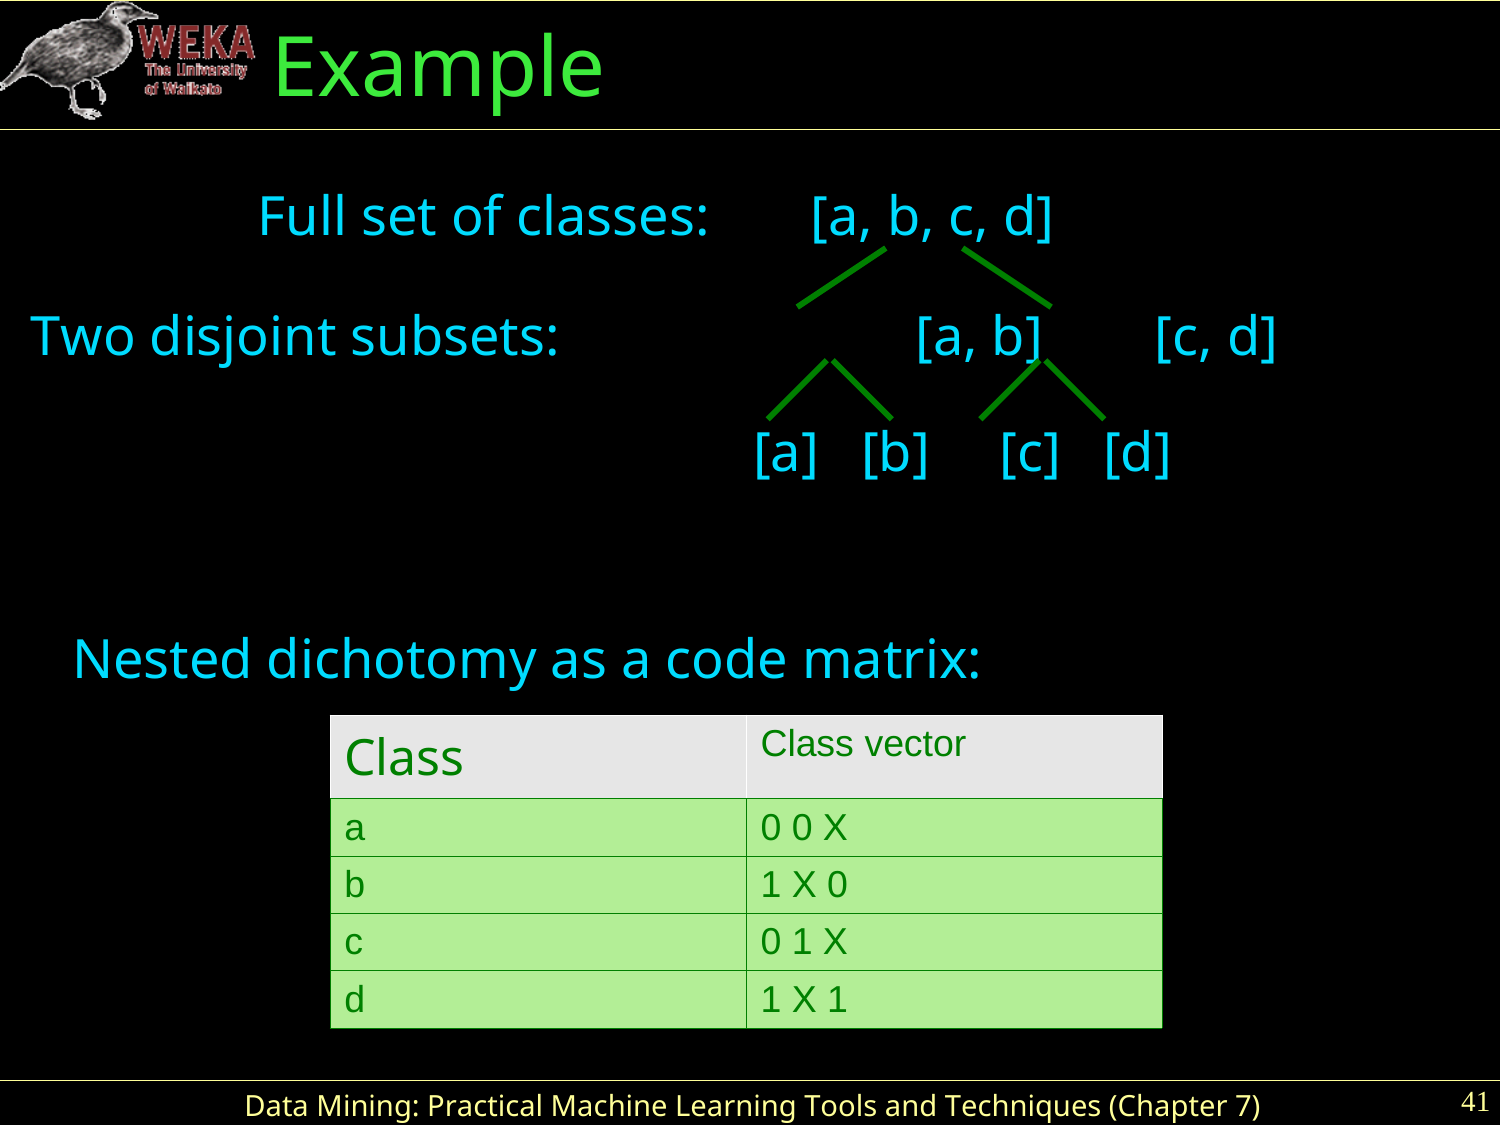

# Example
Full set of classes:	 [a, b, c, d]
Two disjoint subsets:	 [a, b] [c, d]
 [a] [b] [c] [d]
Nested dichotomy as a code matrix:
| Class | Class vector |
| --- | --- |
| a | 0 0 X |
| b | 1 X 0 |
| c | 0 1 X |
| d | 1 X 1 |
Data Mining: Practical Machine Learning Tools and Techniques (Chapter 7)
41